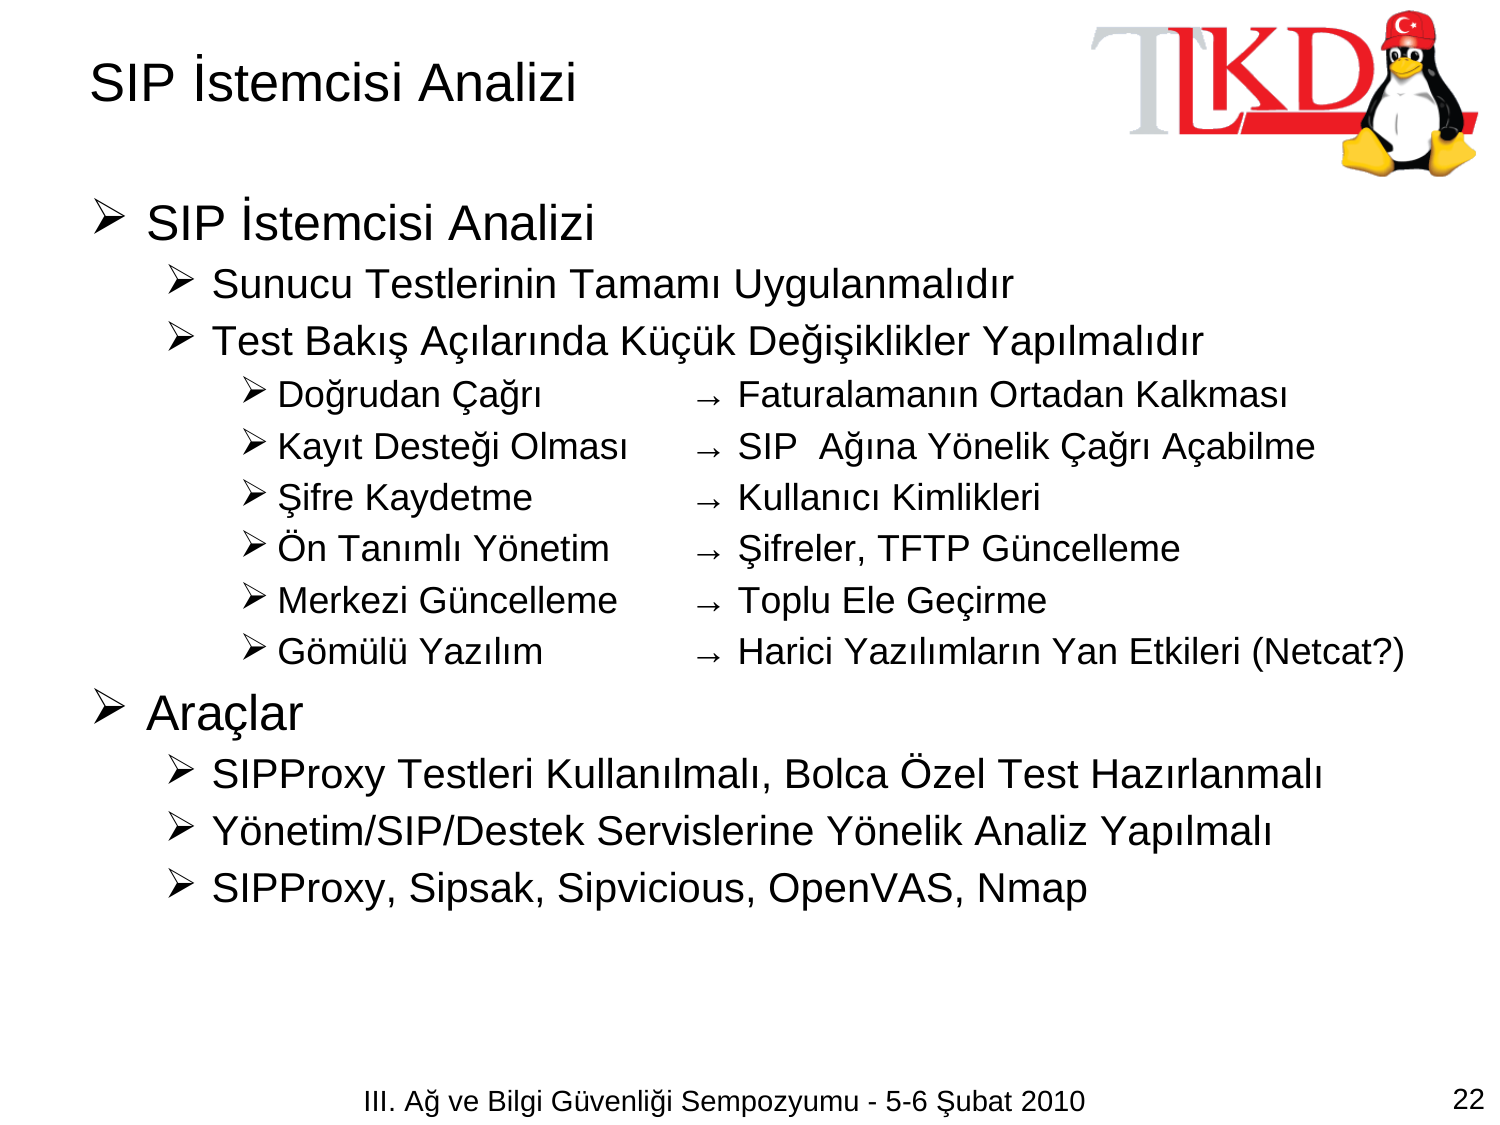

# SIP İstemcisi Analizi
SIP İstemcisi Analizi
Sunucu Testlerinin Tamamı Uygulanmalıdır
Test Bakış Açılarında Küçük Değişiklikler Yapılmalıdır
Doğrudan Çağrı 	→ Faturalamanın Ortadan Kalkması
Kayıt Desteği Olması 	→ SIP Ağına Yönelik Çağrı Açabilme
Şifre Kaydetme		→ Kullanıcı Kimlikleri
Ön Tanımlı Yönetim	→ Şifreler, TFTP Güncelleme
Merkezi Güncelleme 	→ Toplu Ele Geçirme
Gömülü Yazılım 	→ Harici Yazılımların Yan Etkileri (Netcat?)
Araçlar
SIPProxy Testleri Kullanılmalı, Bolca Özel Test Hazırlanmalı
Yönetim/SIP/Destek Servislerine Yönelik Analiz Yapılmalı
SIPProxy, Sipsak, Sipvicious, OpenVAS, Nmap
22